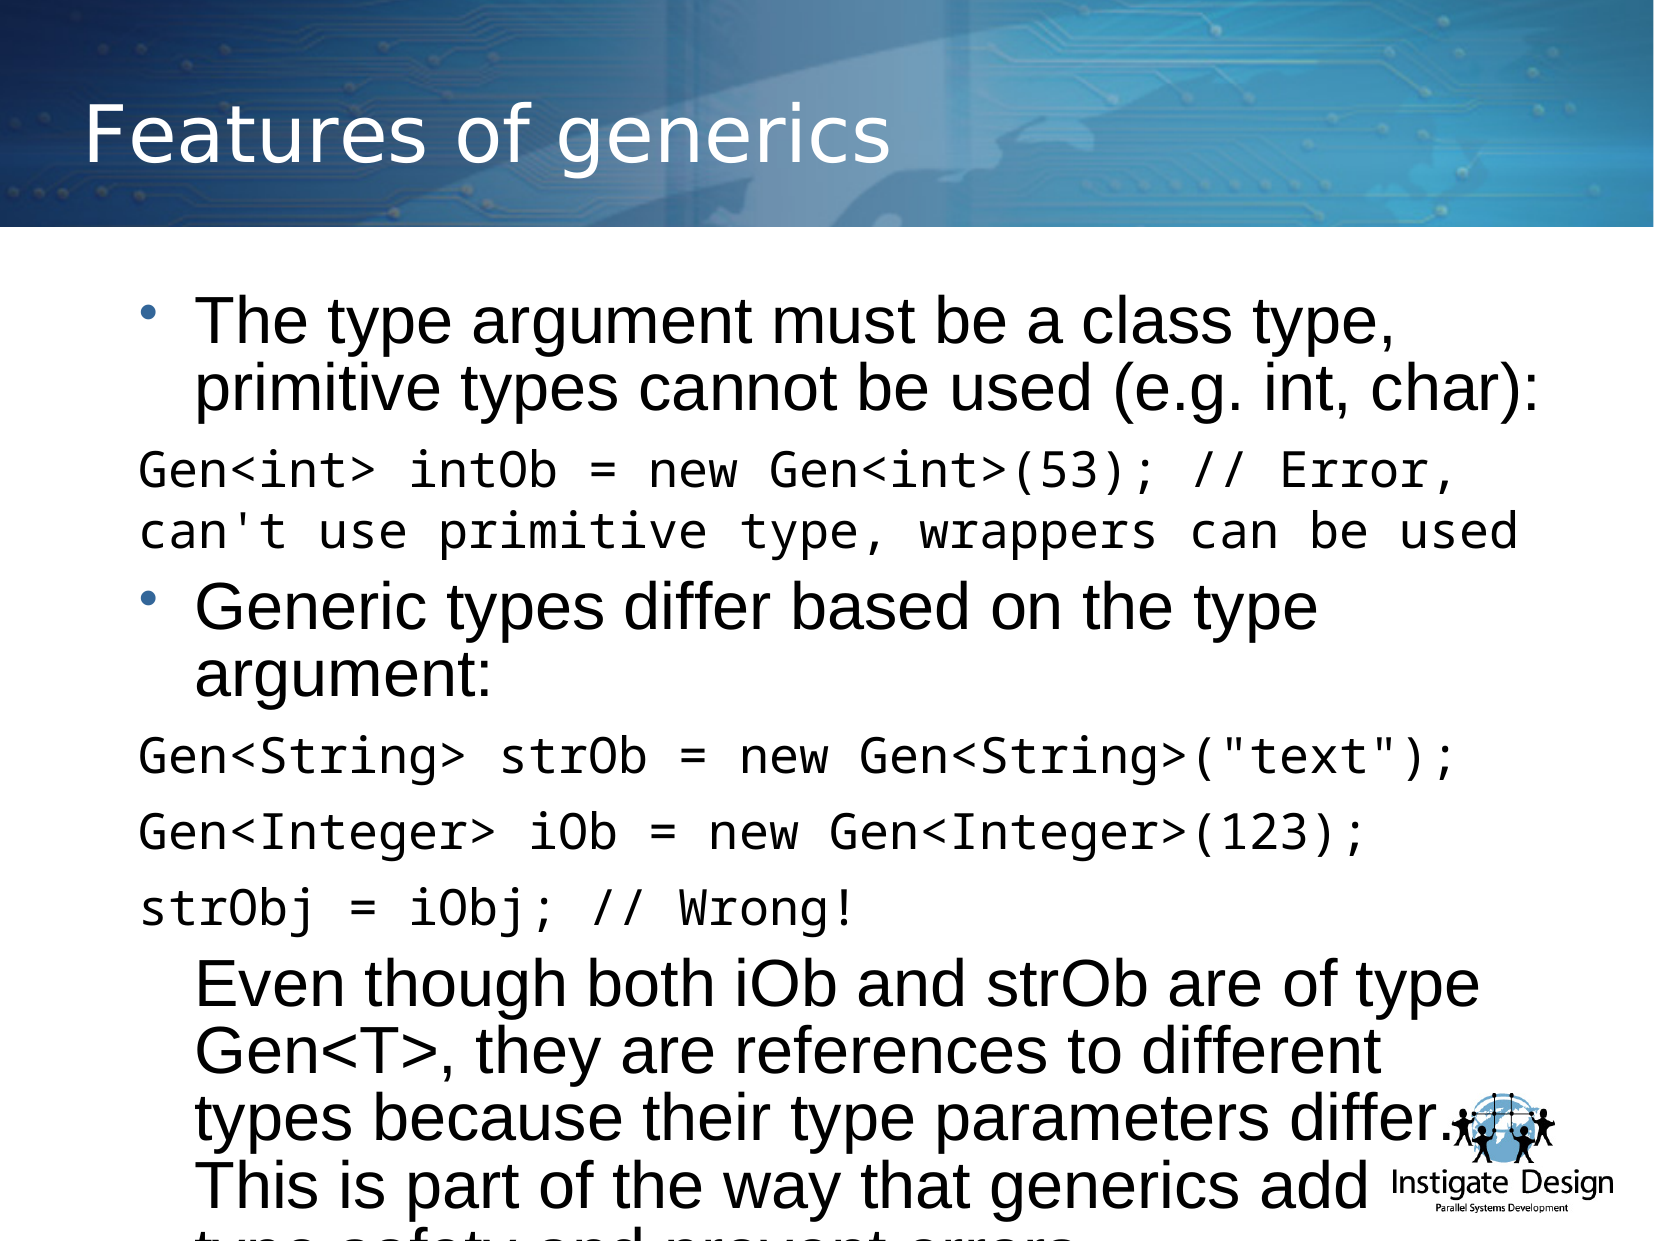

# Features of generics
The type argument must be a class type, primitive types cannot be used (e.g. int, char):
Gen<int> intOb = new Gen<int>(53); // Error, can't use primitive type, wrappers can be used
Generic types differ based on the type argument:
Gen<String> strOb = new Gen<String>("text");
Gen<Integer> iOb = new Gen<Integer>(123);
strObj = iObj; // Wrong!
Even though both iOb and strOb are of type Gen<T>, they are references to different types because their type parameters differ. This is part of the way that generics add type safety and prevent errors.